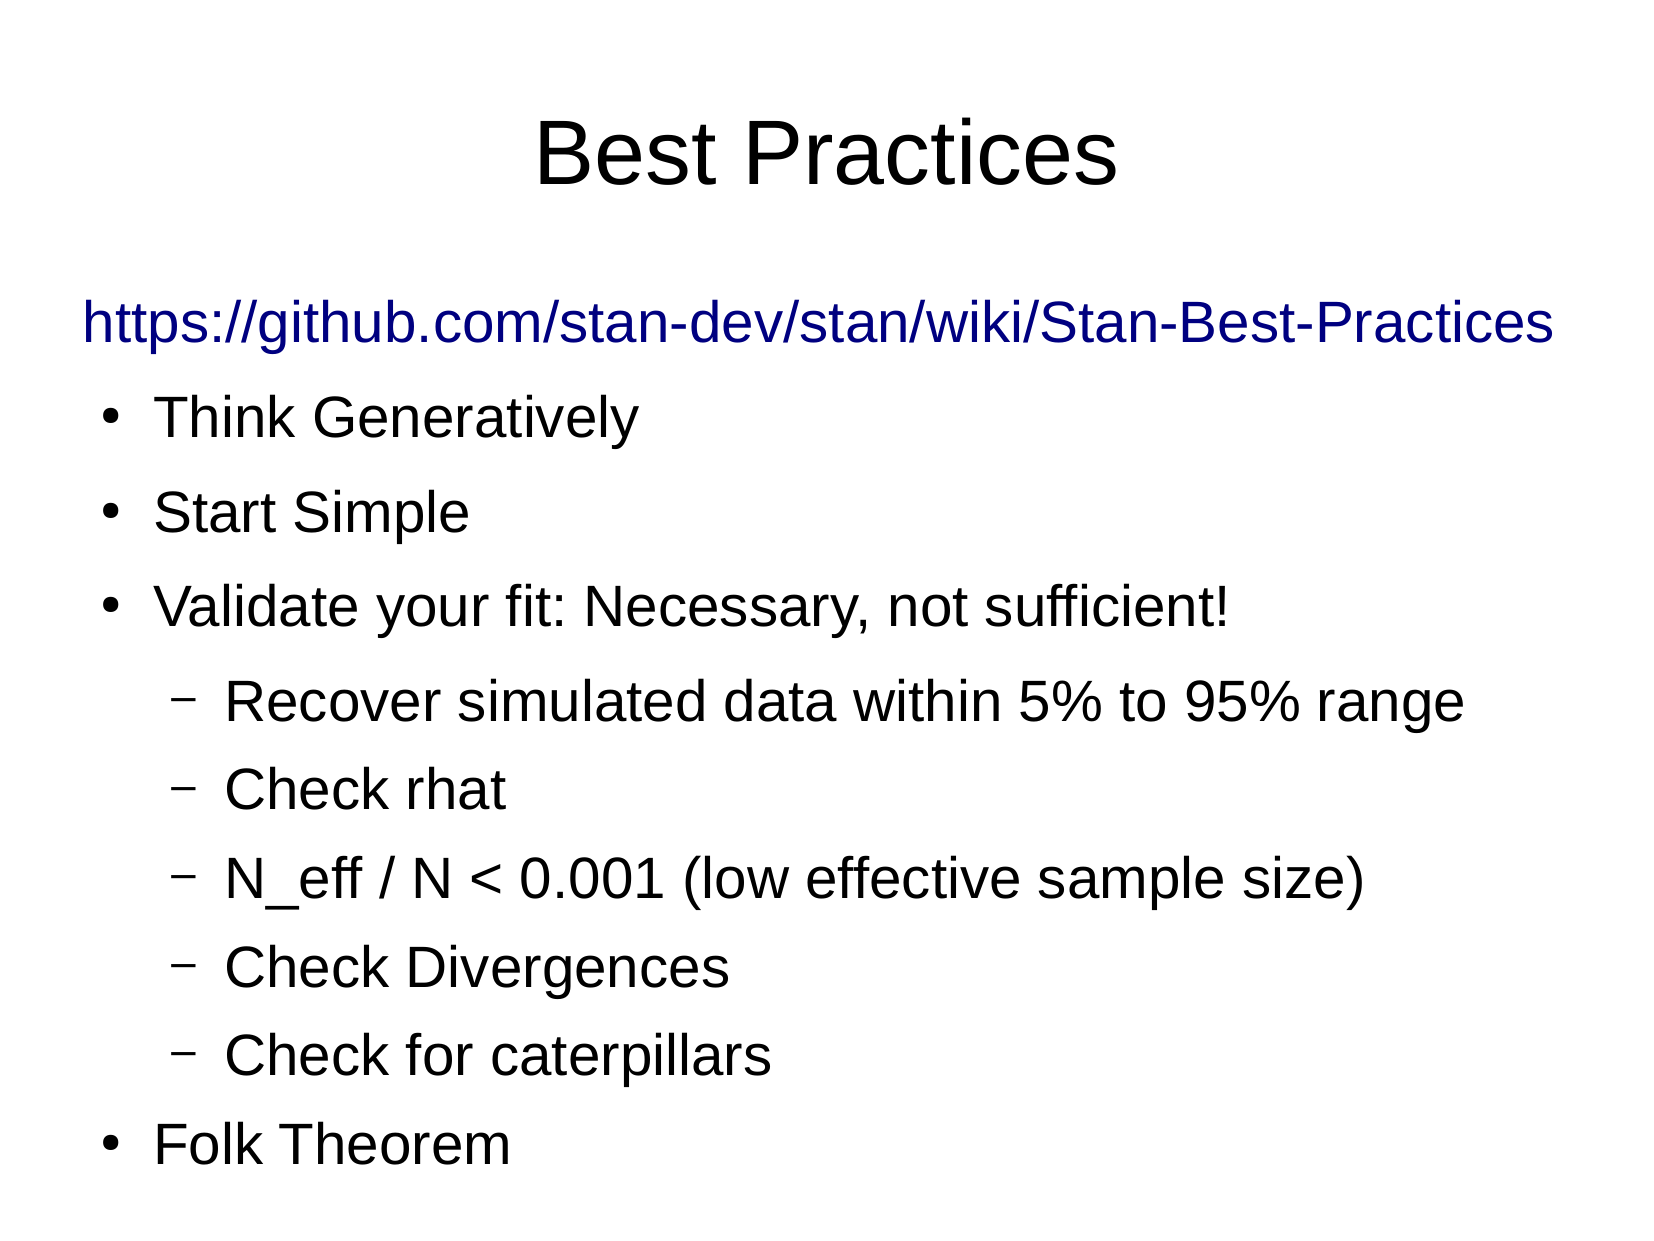

# Best Practices
https://github.com/stan-dev/stan/wiki/Stan-Best-Practices
Think Generatively
Start Simple
Validate your fit: Necessary, not sufficient!
Recover simulated data within 5% to 95% range
Check rhat
N_eff / N < 0.001 (low effective sample size)
Check Divergences
Check for caterpillars
Folk Theorem